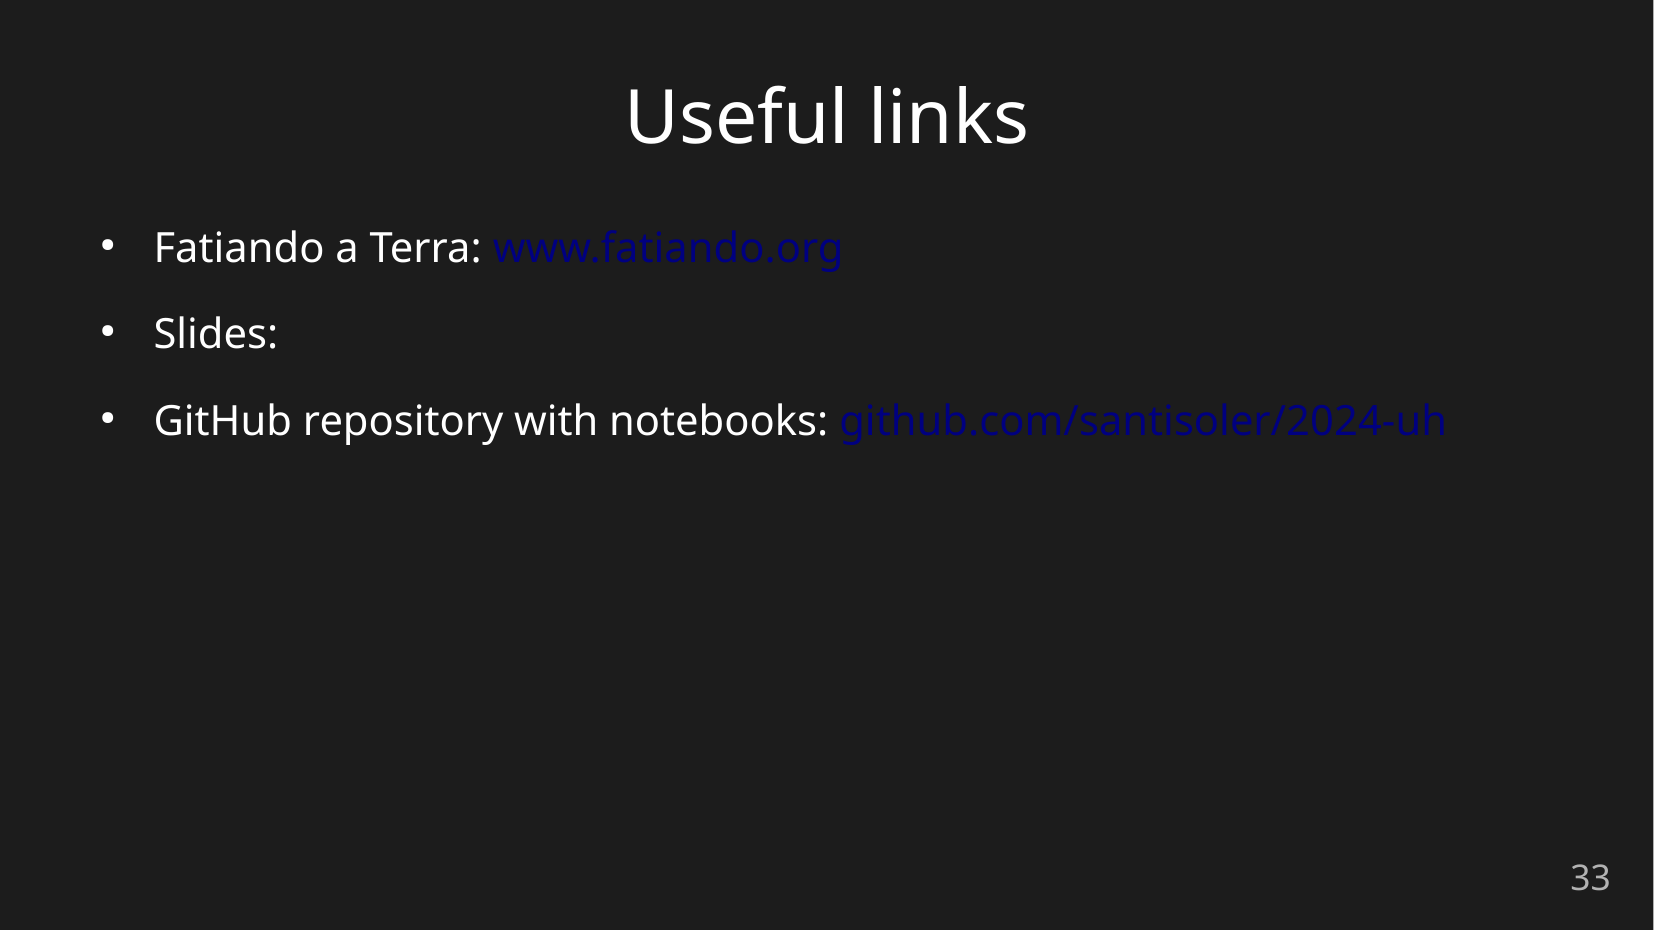

# Useful links
Fatiando a Terra: www.fatiando.org
Slides:
GitHub repository with notebooks: github.com/santisoler/2024-uh